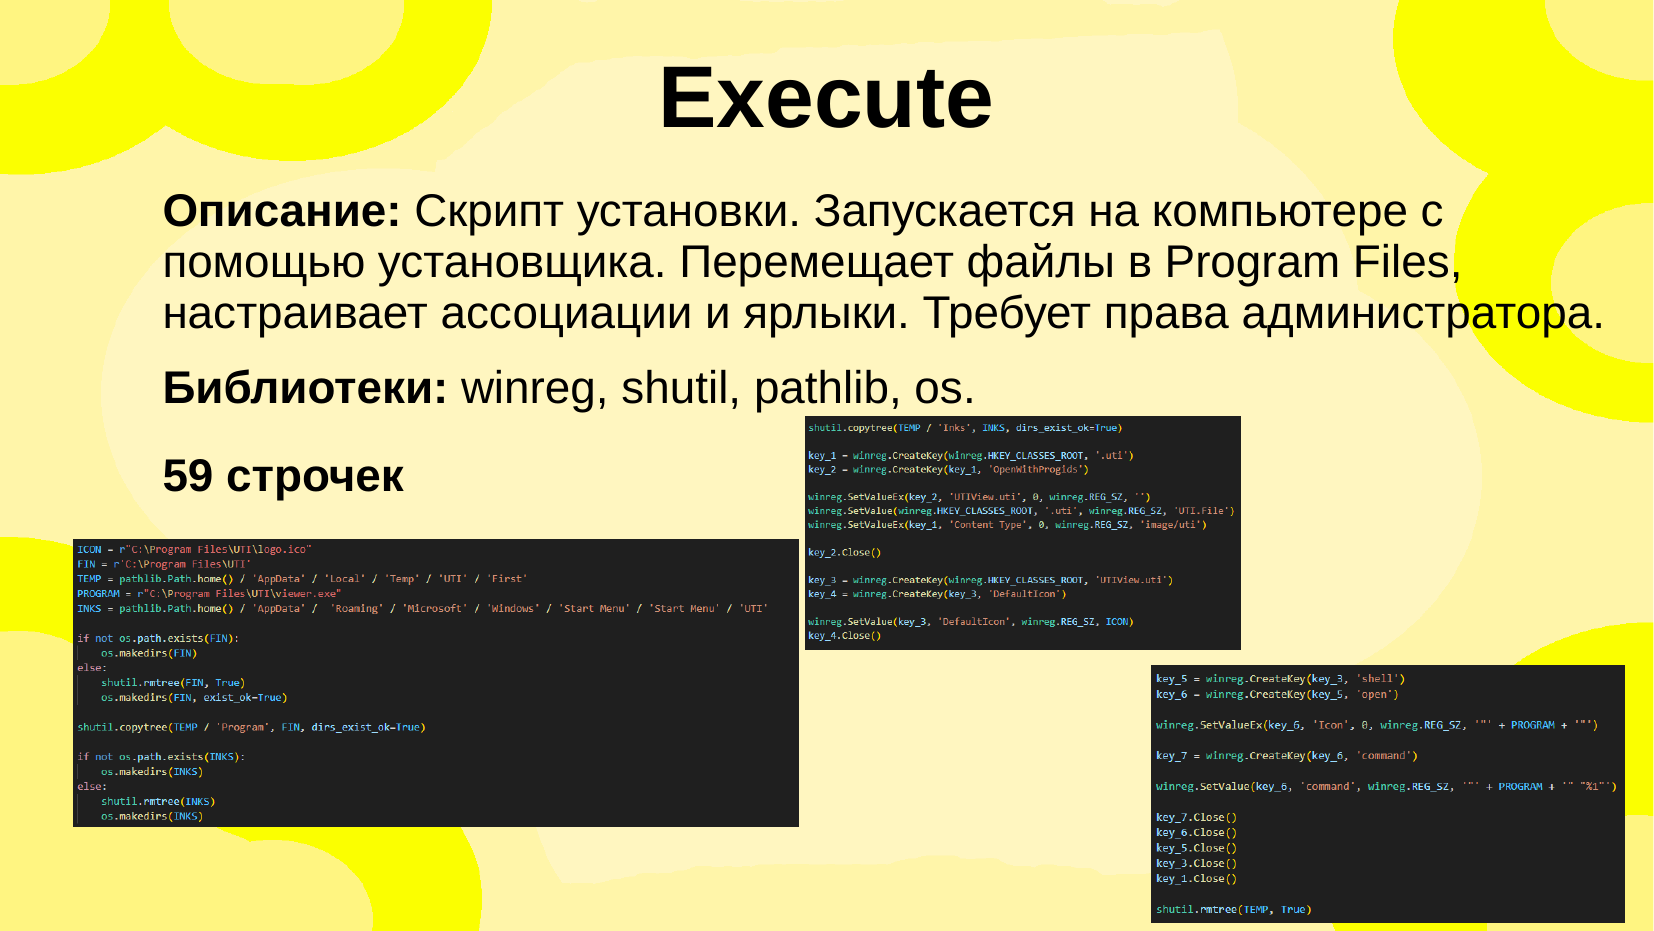

Execute
Описание: Скрипт установки. Запускается на компьютере с помощью установщика. Перемещает файлы в Program Files, настраивает ассоциации и ярлыки. Требует права администратора.
Библиотеки: winreg, shutil, pathlib, os.
59 строчек